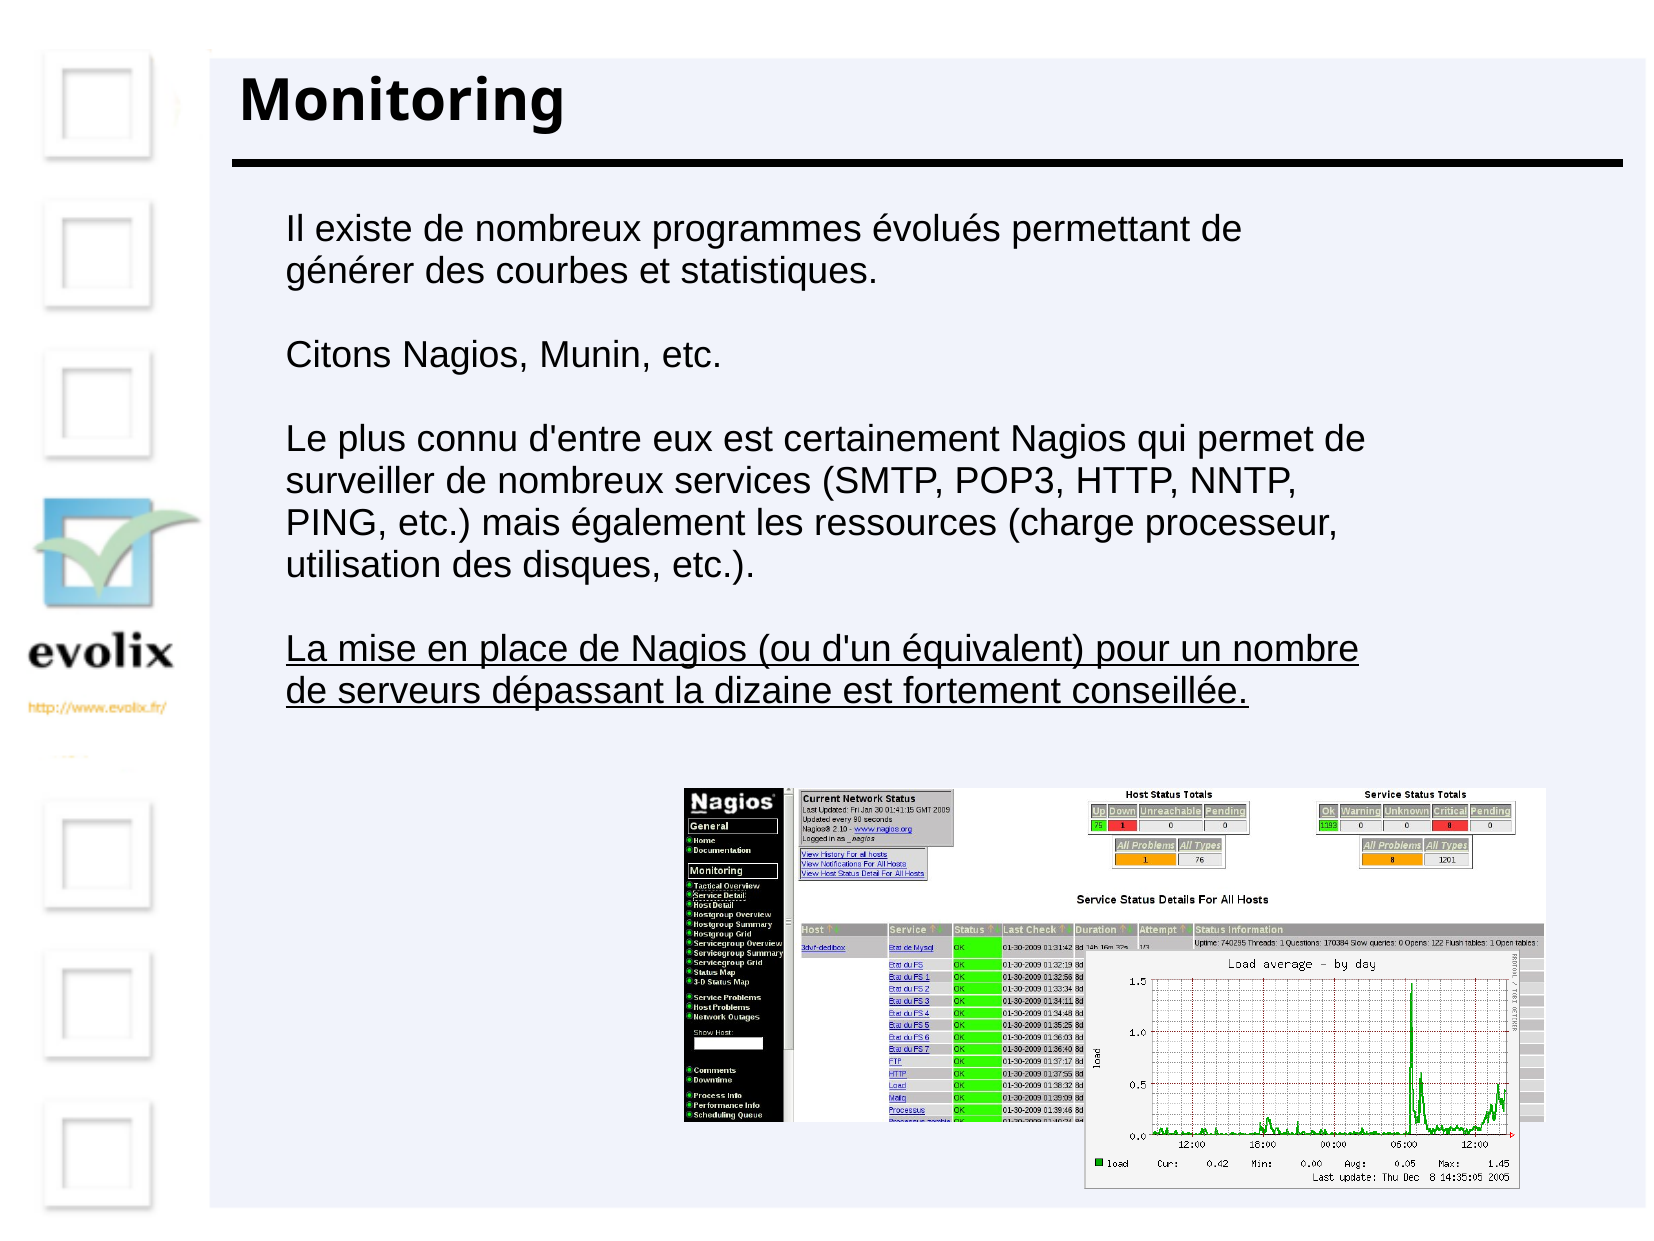

# Monitoring
Il existe de nombreux programmes évolués permettant de générer des courbes et statistiques.
Citons Nagios, Munin, etc.
Le plus connu d'entre eux est certainement Nagios qui permet de surveiller de nombreux services (SMTP, POP3, HTTP, NNTP, PING, etc.) mais également les ressources (charge processeur, utilisation des disques, etc.).
La mise en place de Nagios (ou d'un équivalent) pour un nombre de serveurs dépassant la dizaine est fortement conseillée.